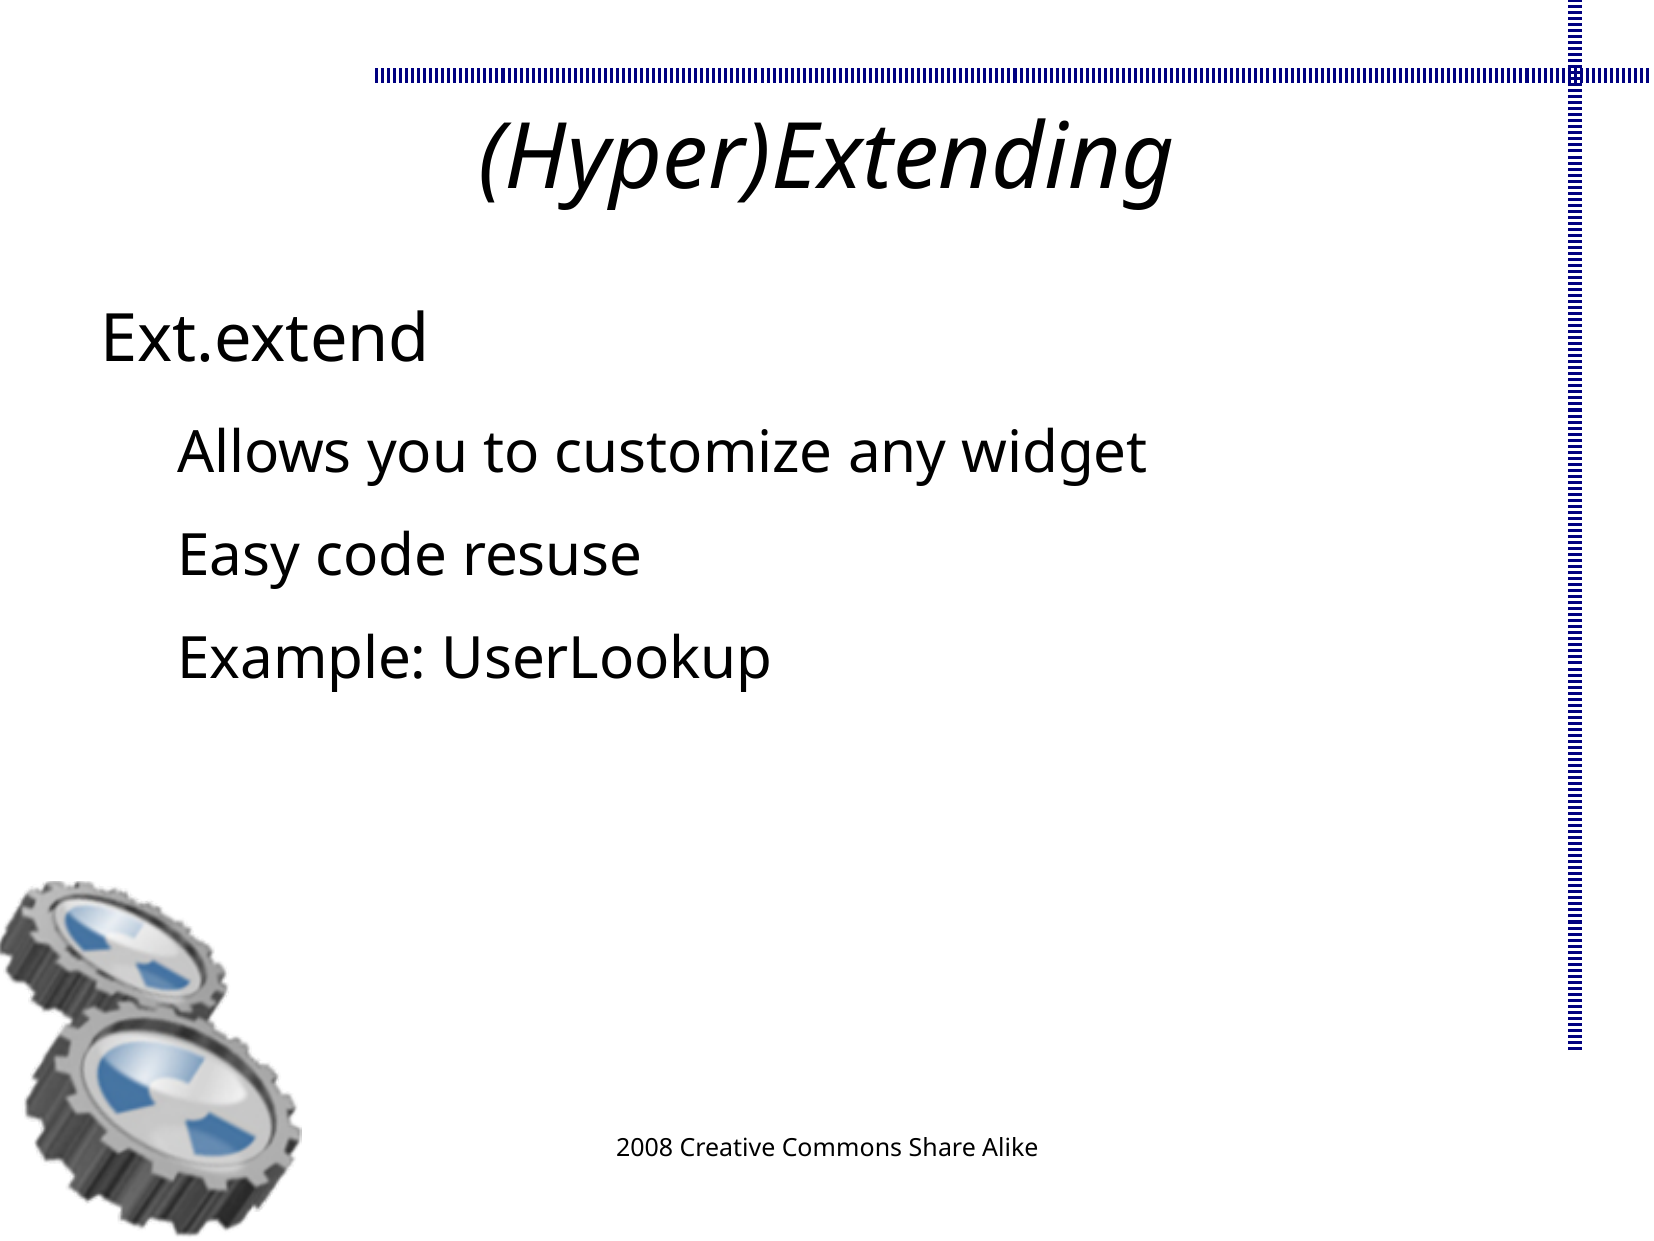

# (Hyper)Extending
Ext.extend
Allows you to customize any widget
Easy code resuse
Example: UserLookup